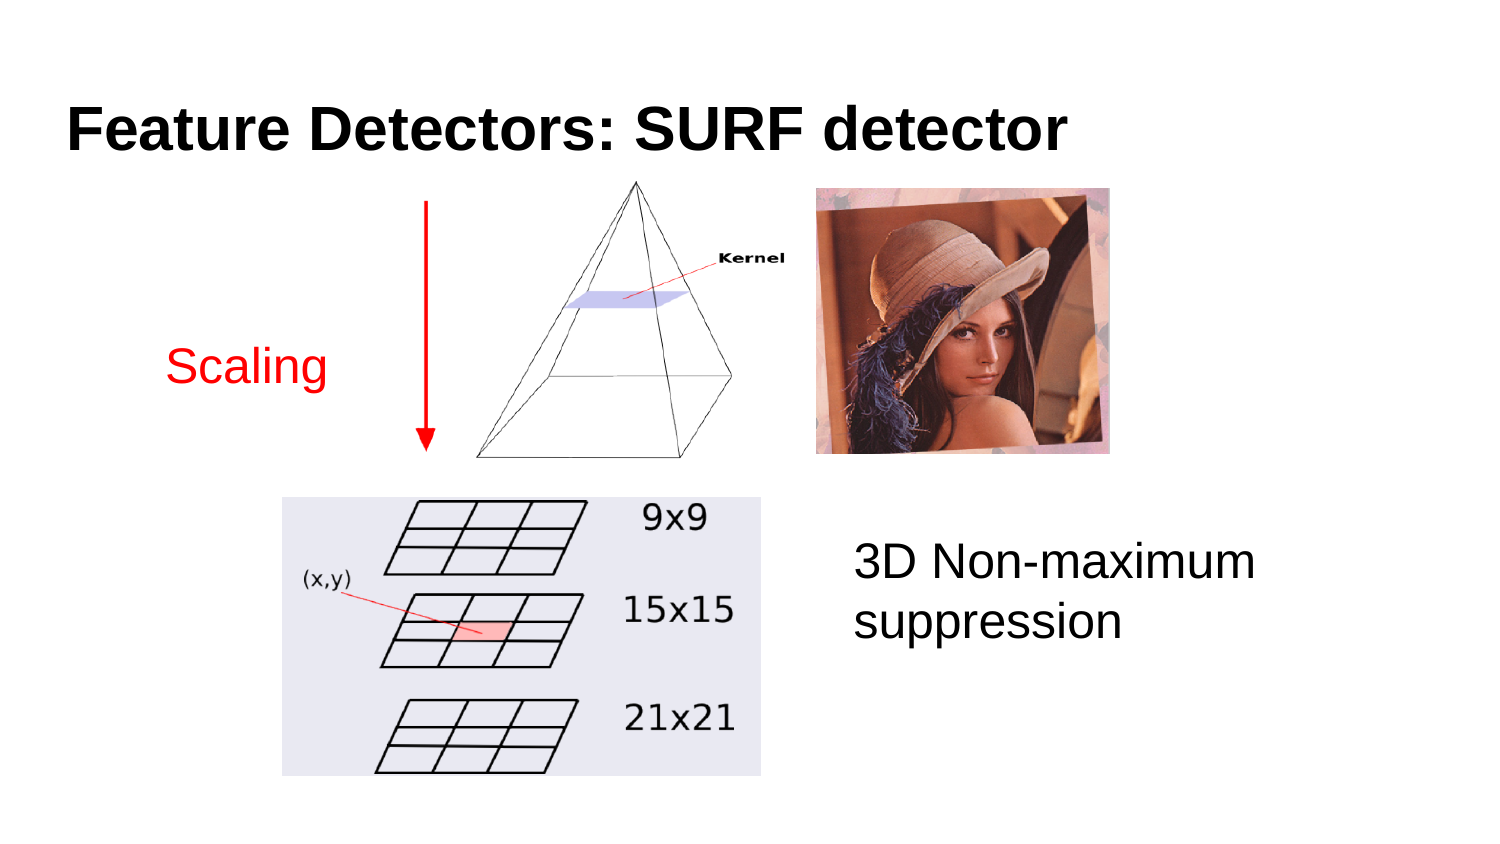

# Feature Detectors: SURF detector
Scaling
3D Non-maximum suppression